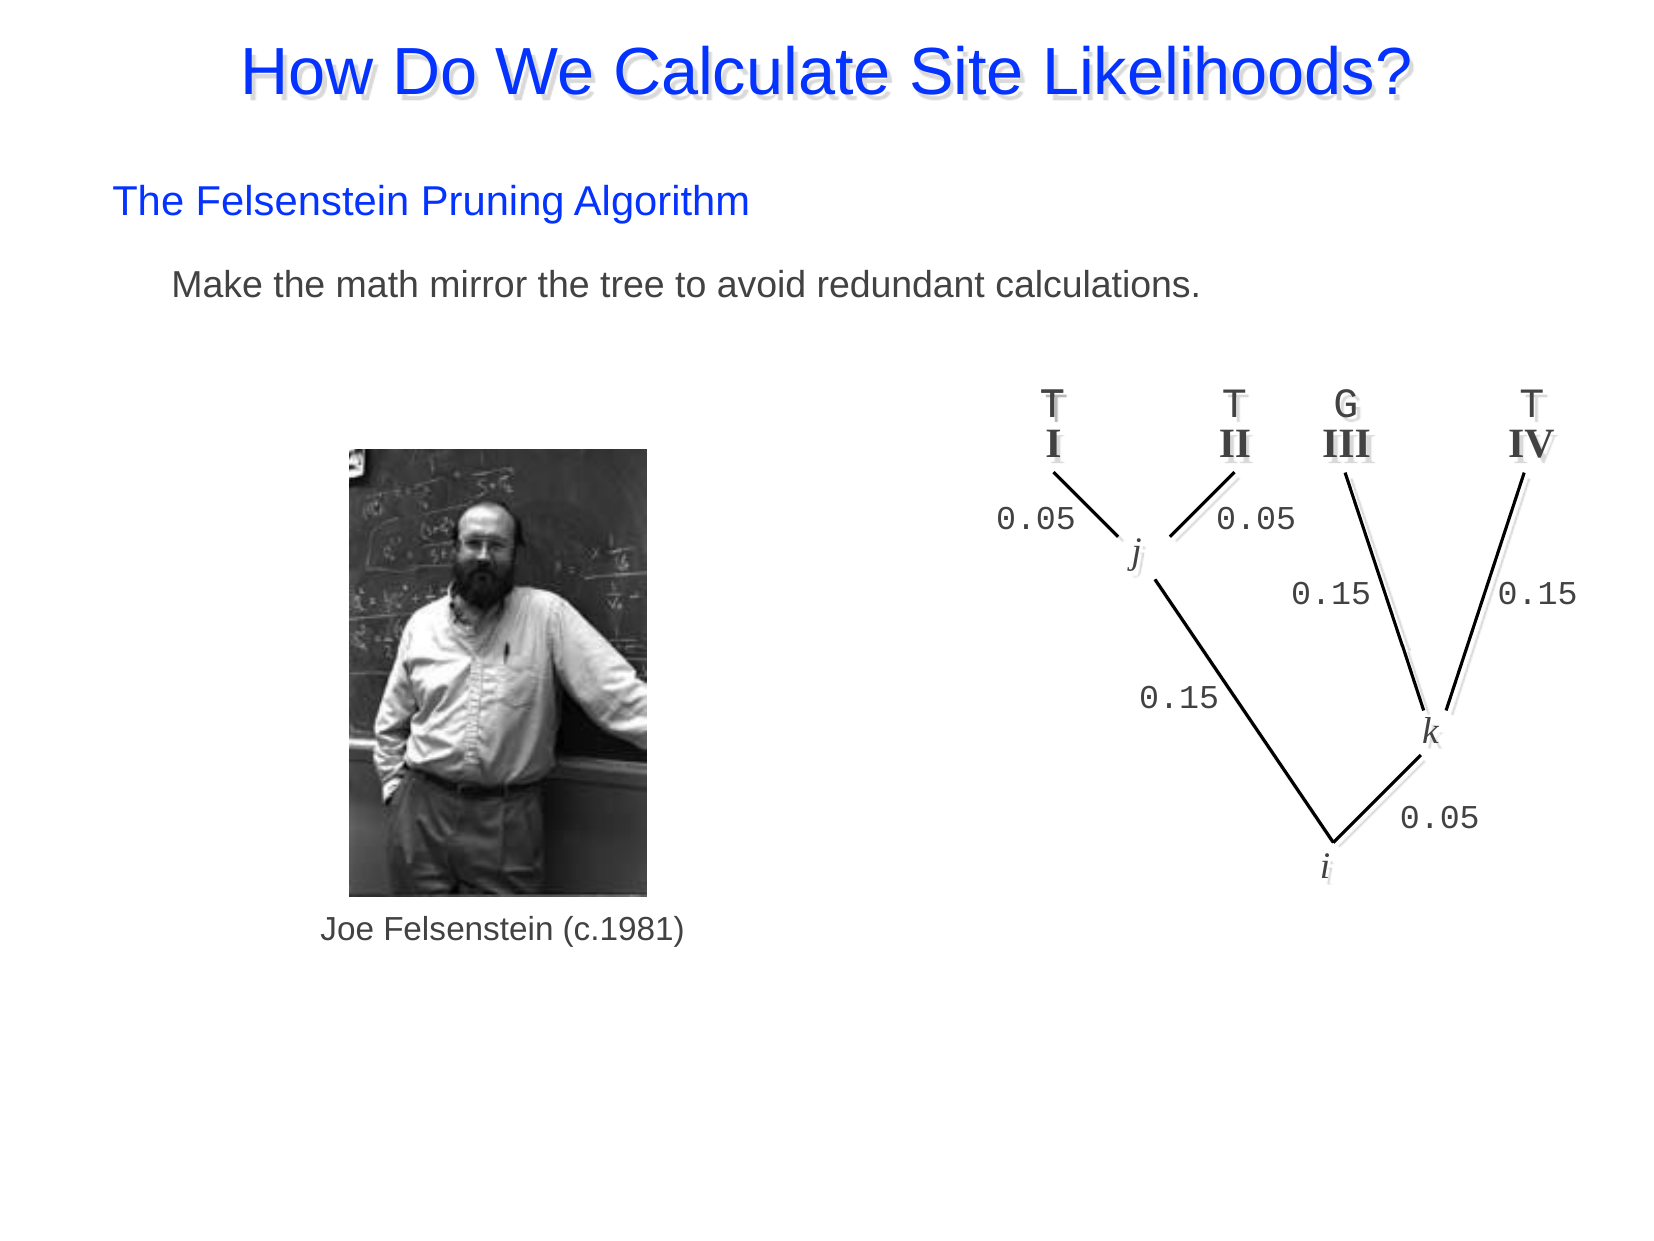

How Do We Calculate Site Likelihoods?
The Felsenstein Pruning Algorithm
Make the math mirror the tree to avoid redundant calculations.
T
T
T
G
T
I
II
III
IV
0.05
0.05
j
0.15
0.15
0.15
k
0.05
i
Joe Felsenstein (c.1981)